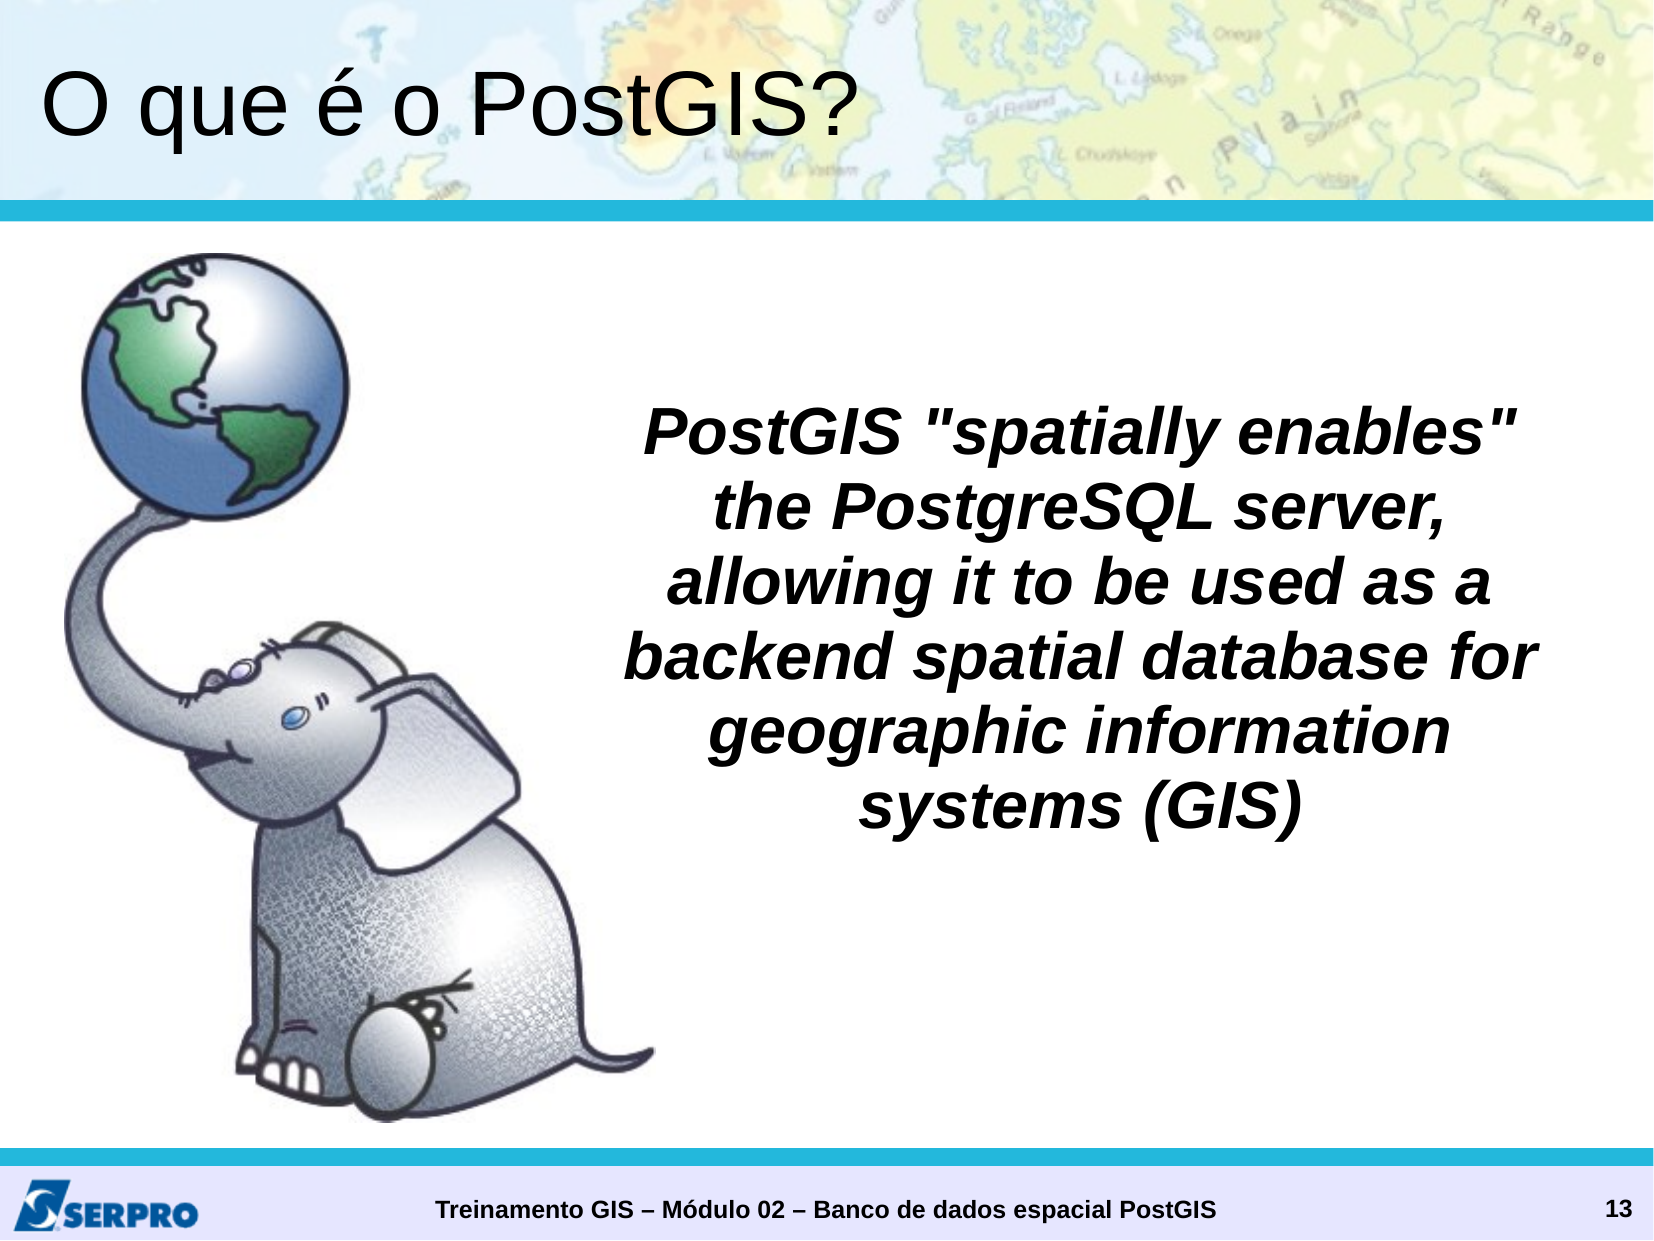

# O que é o PostGIS?
PostGIS "spatially enables" the PostgreSQL server, allowing it to be used as a backend spatial database for geographic information systems (GIS)
13
Treinamento GIS – Módulo 02 – Banco de dados espacial PostGIS